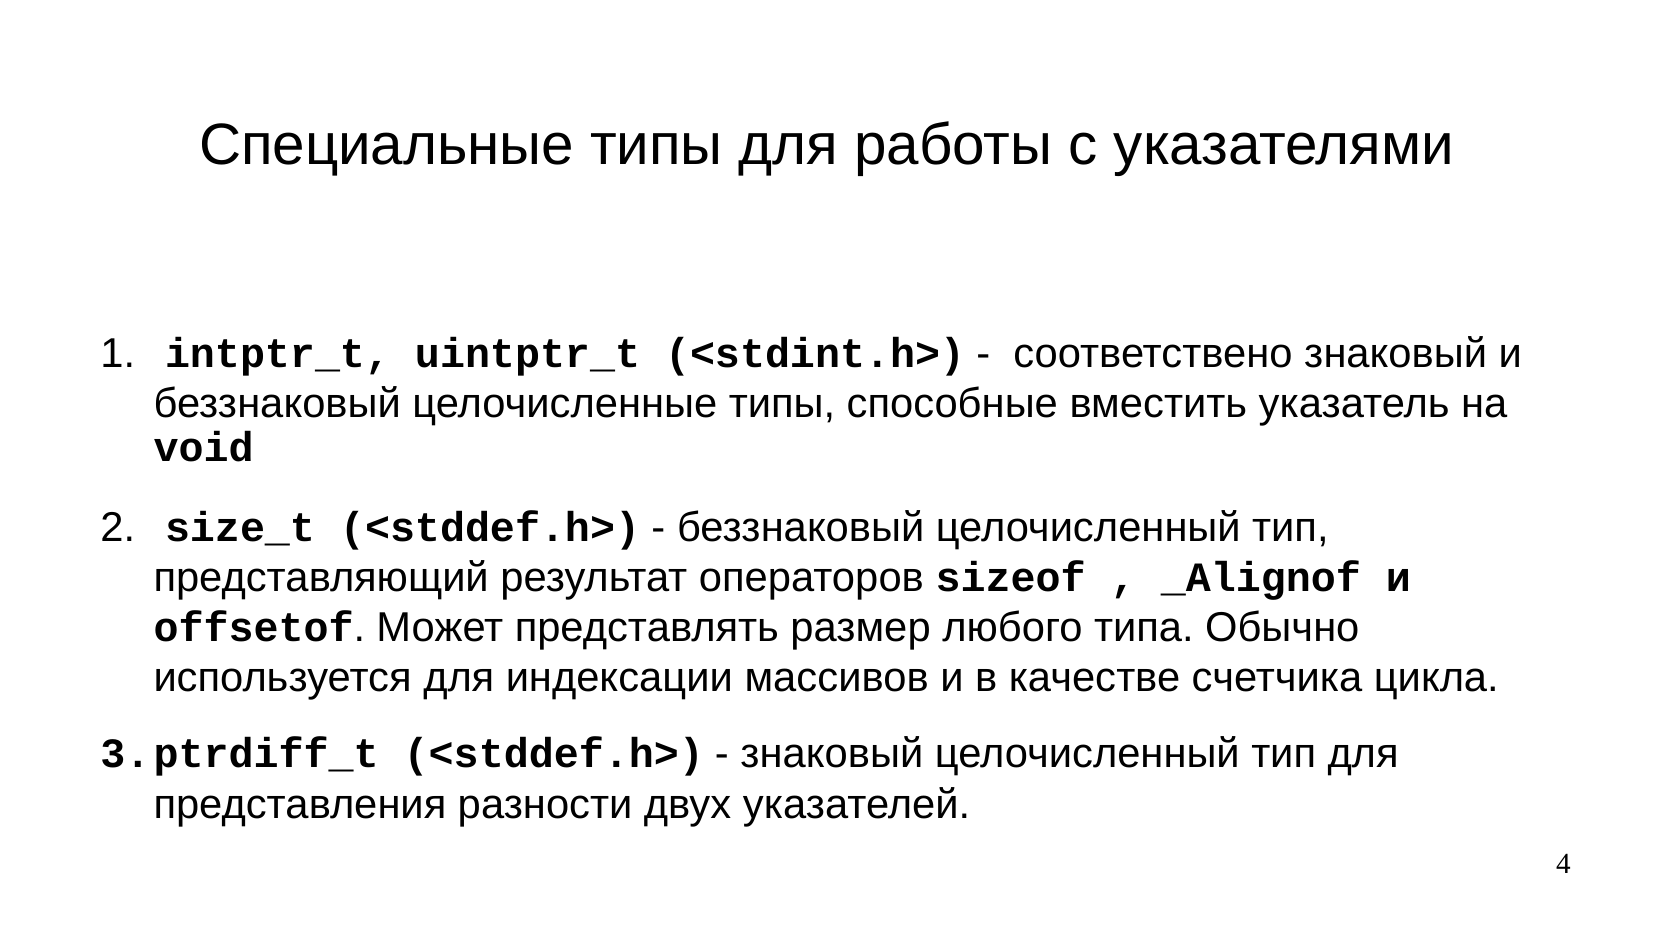

# Специальные типы для работы с указателями
 intptr_t, uintptr_t (<stdint.h>) - соответствено знаковый и беззнаковый целочисленные типы, способные вместить указатель на void
 size_t (<stddef.h>) - беззнаковый целочисленный тип, представляющий результат операторов sizeof , _Alignof и offsetof. Может представлять размер любого типа. Обычно используется для индексации массивов и в качестве счетчика цикла.
ptrdiff_t (<stddef.h>) - знаковый целочисленный тип для представления разности двух указателей.
4